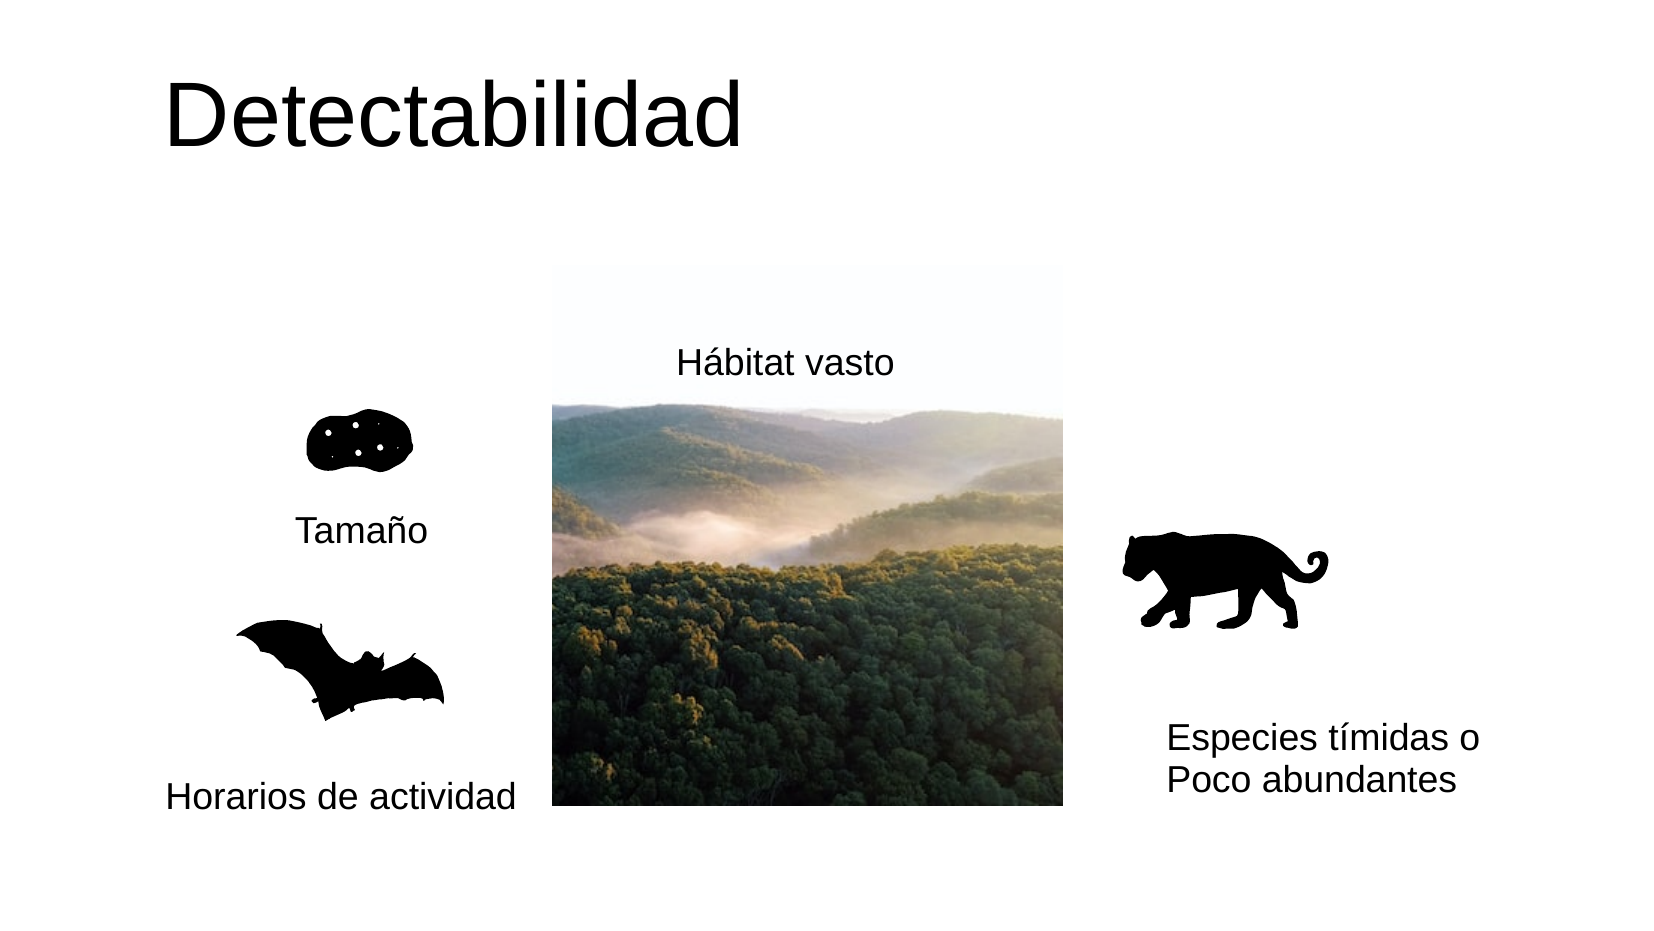

# Detectabilidad
Hábitat vasto
Tamaño
Especies tímidas o
Poco abundantes
Horarios de actividad